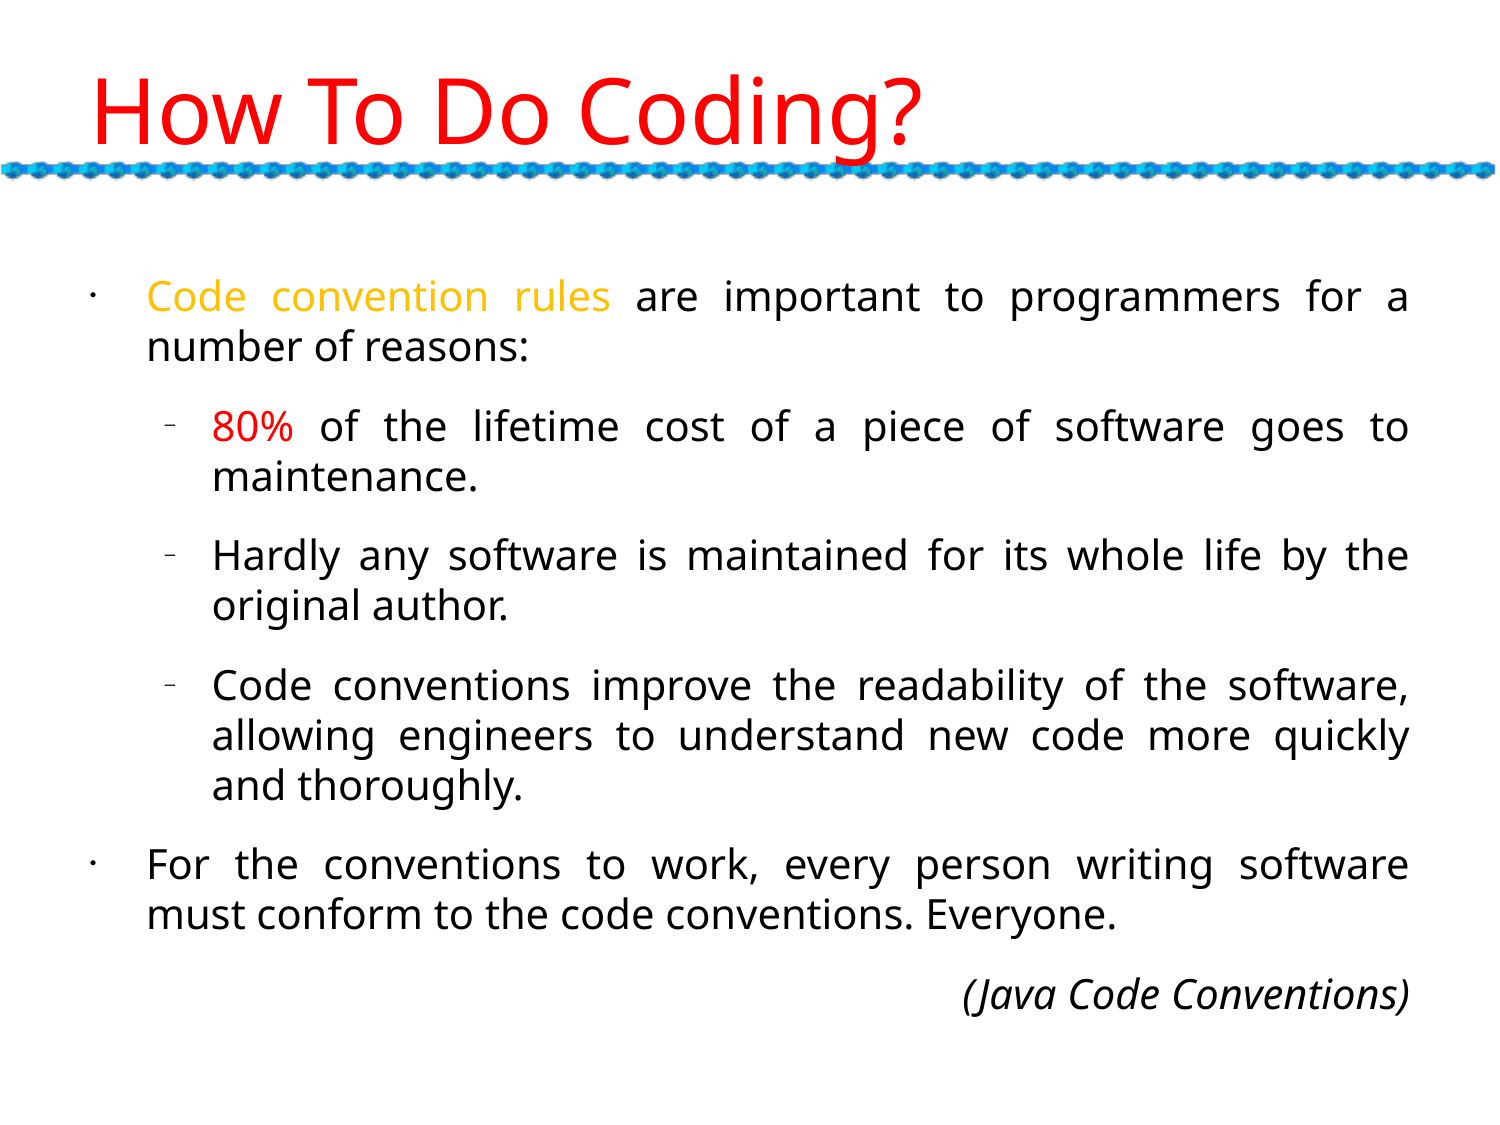

How To Do Coding?
# Code convention rules are important to programmers for a number of reasons:
80% of the lifetime cost of a piece of software goes to maintenance.
Hardly any software is maintained for its whole life by the original author.
Code conventions improve the readability of the software, allowing engineers to understand new code more quickly and thoroughly.
For the conventions to work, every person writing software must conform to the code conventions. Everyone.
(Java Code Conventions)